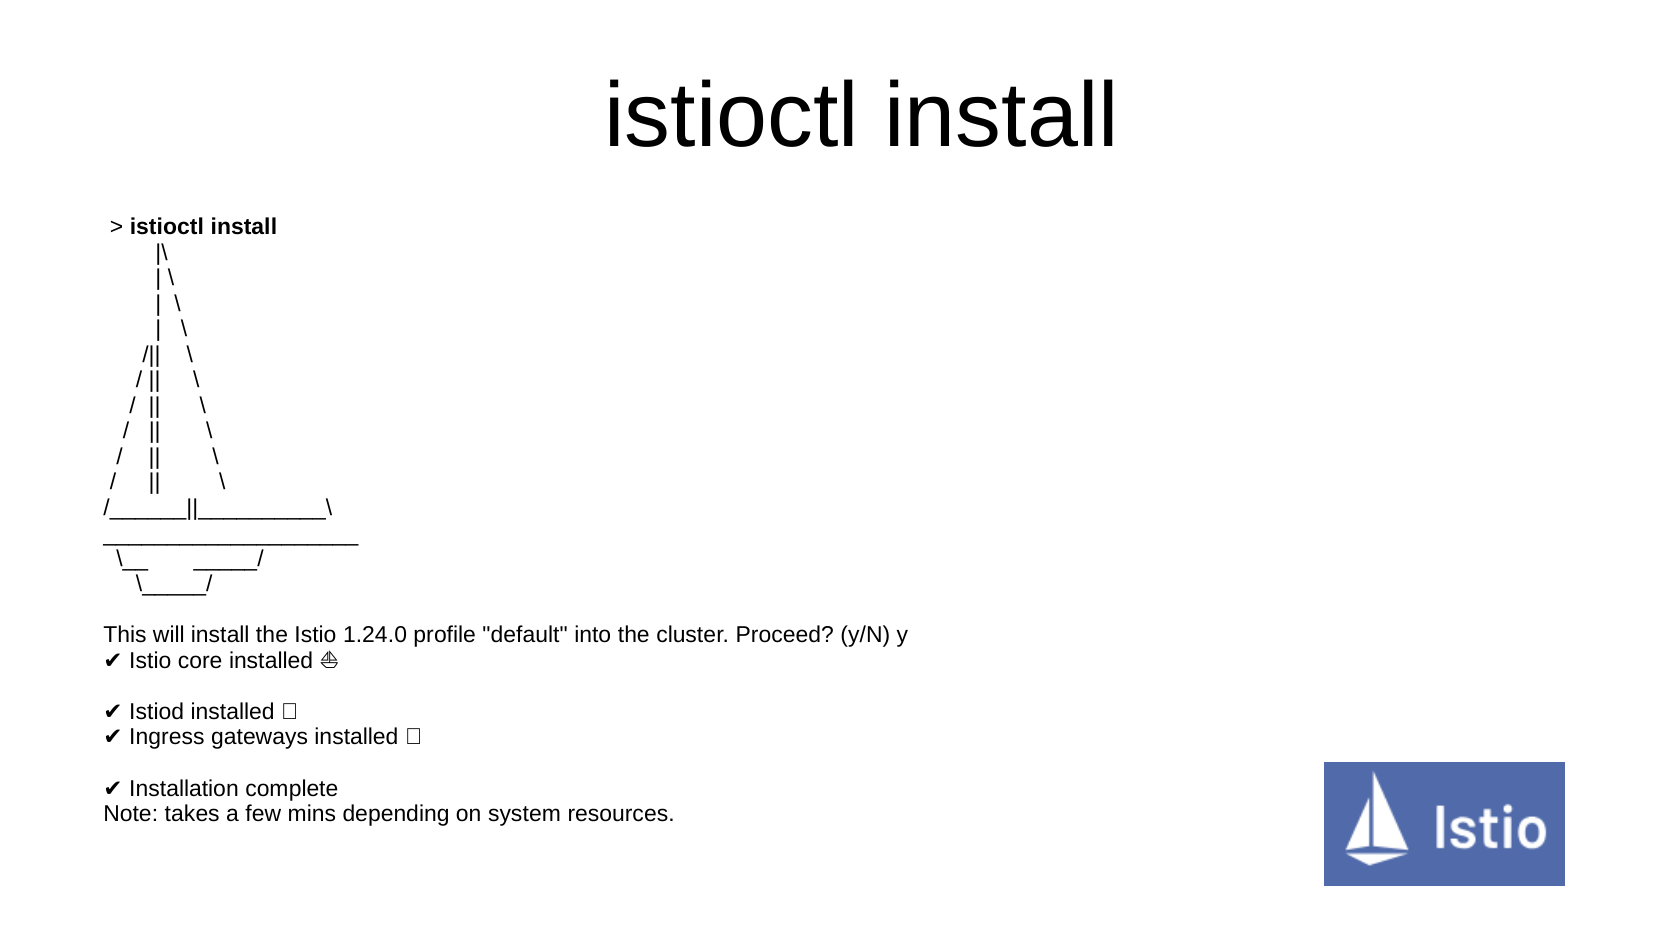

# istioctl install
 > istioctl install
 |\
 | \
 | \
 | \
 /|| \
 / || \
 / || \
 / || \
 / || \
 / || \
/______||__________\
____________________
 \__ _____/
 \_____/
This will install the Istio 1.24.0 profile "default" into the cluster. Proceed? (y/N) y
✔ Istio core installed ⛵️
✔ Istiod installed 🧠
✔ Ingress gateways installed 🛬
✔ Installation complete
Note: takes a few mins depending on system resources.